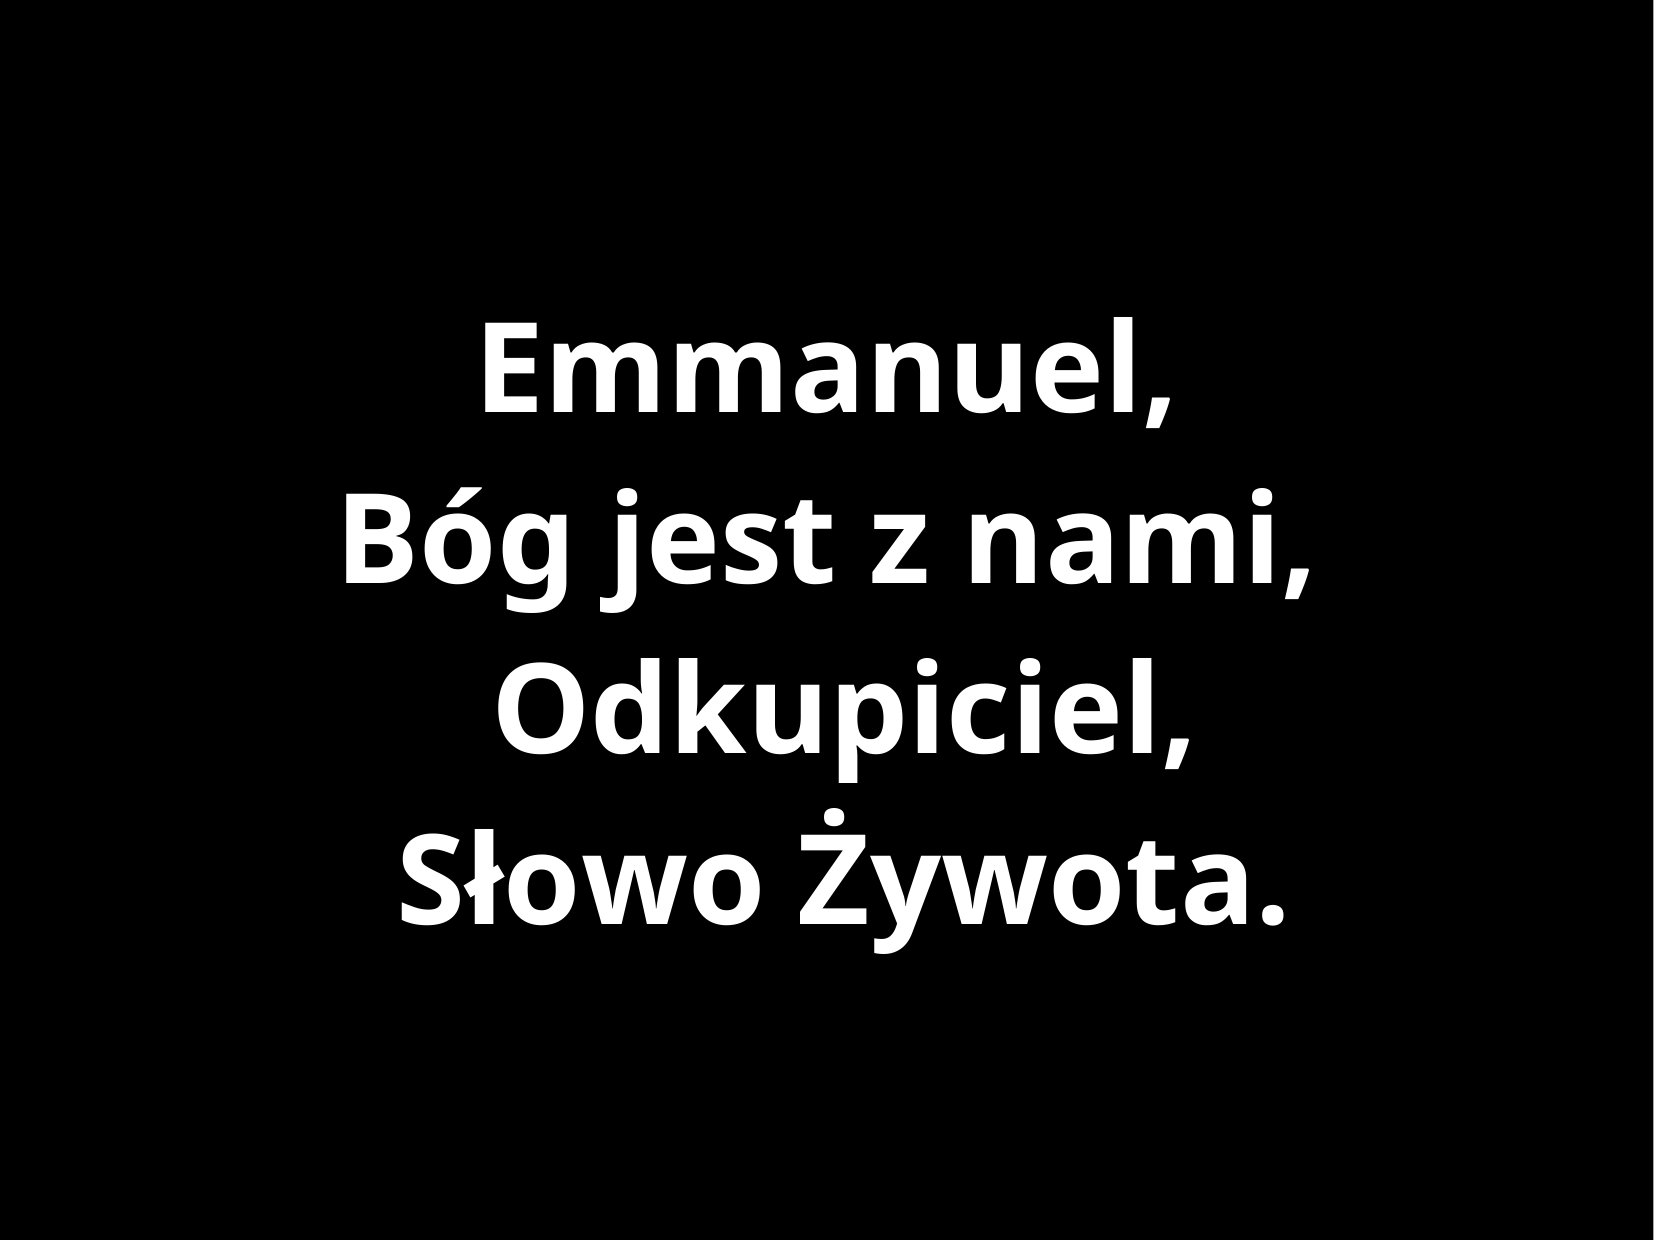

# Emmanuel,
Bóg jest z nami,
Odkupiciel,
Słowo Żywota.